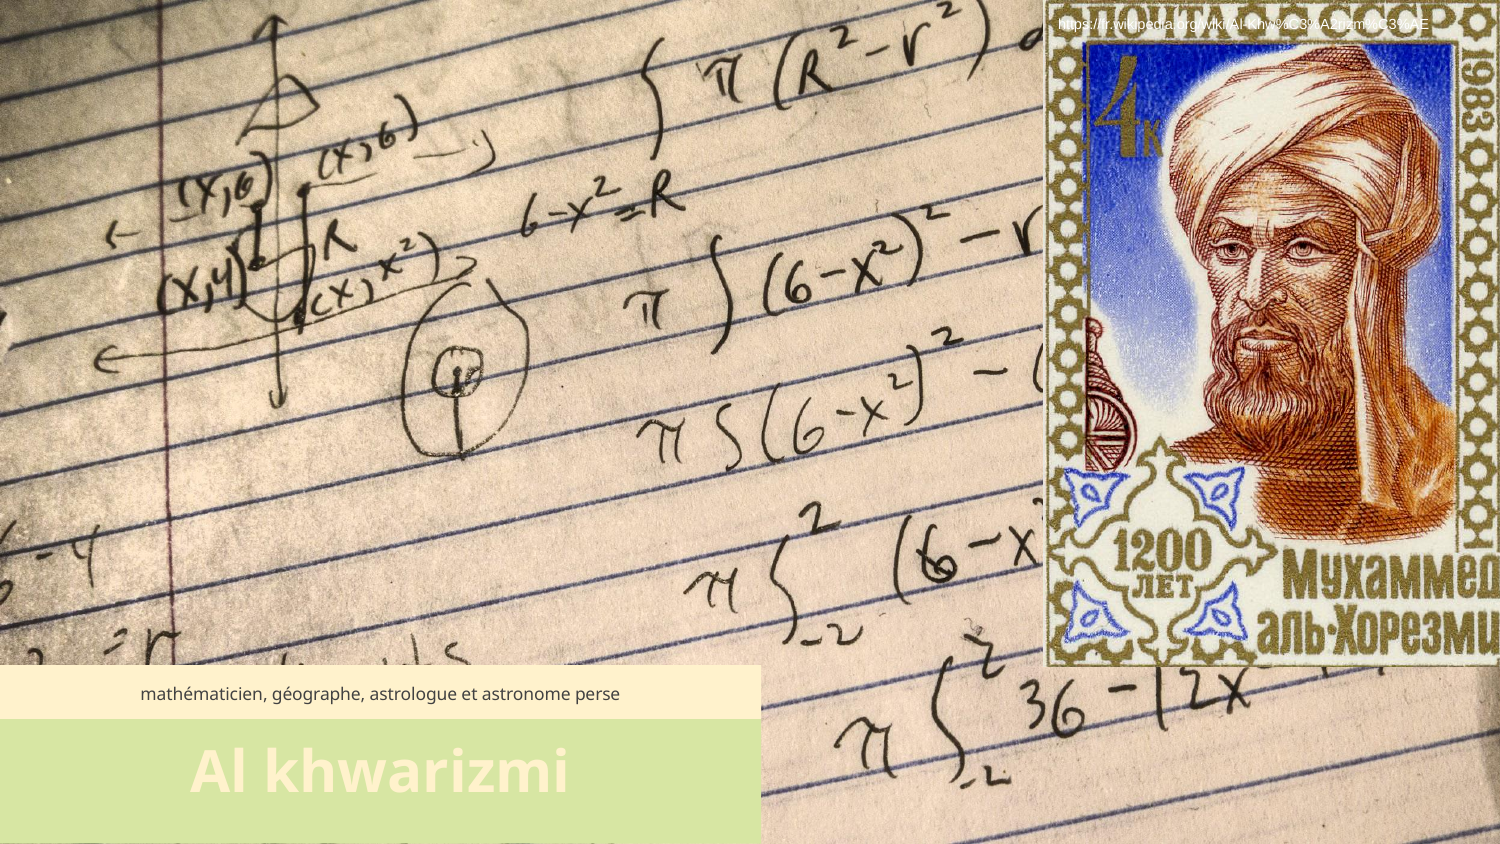

https://fr.wikipedia.org/wiki/Al-Khw%C3%A2rizm%C3%AE
mathématicien, géographe, astrologue et astronome perse
# Al khwarizmi